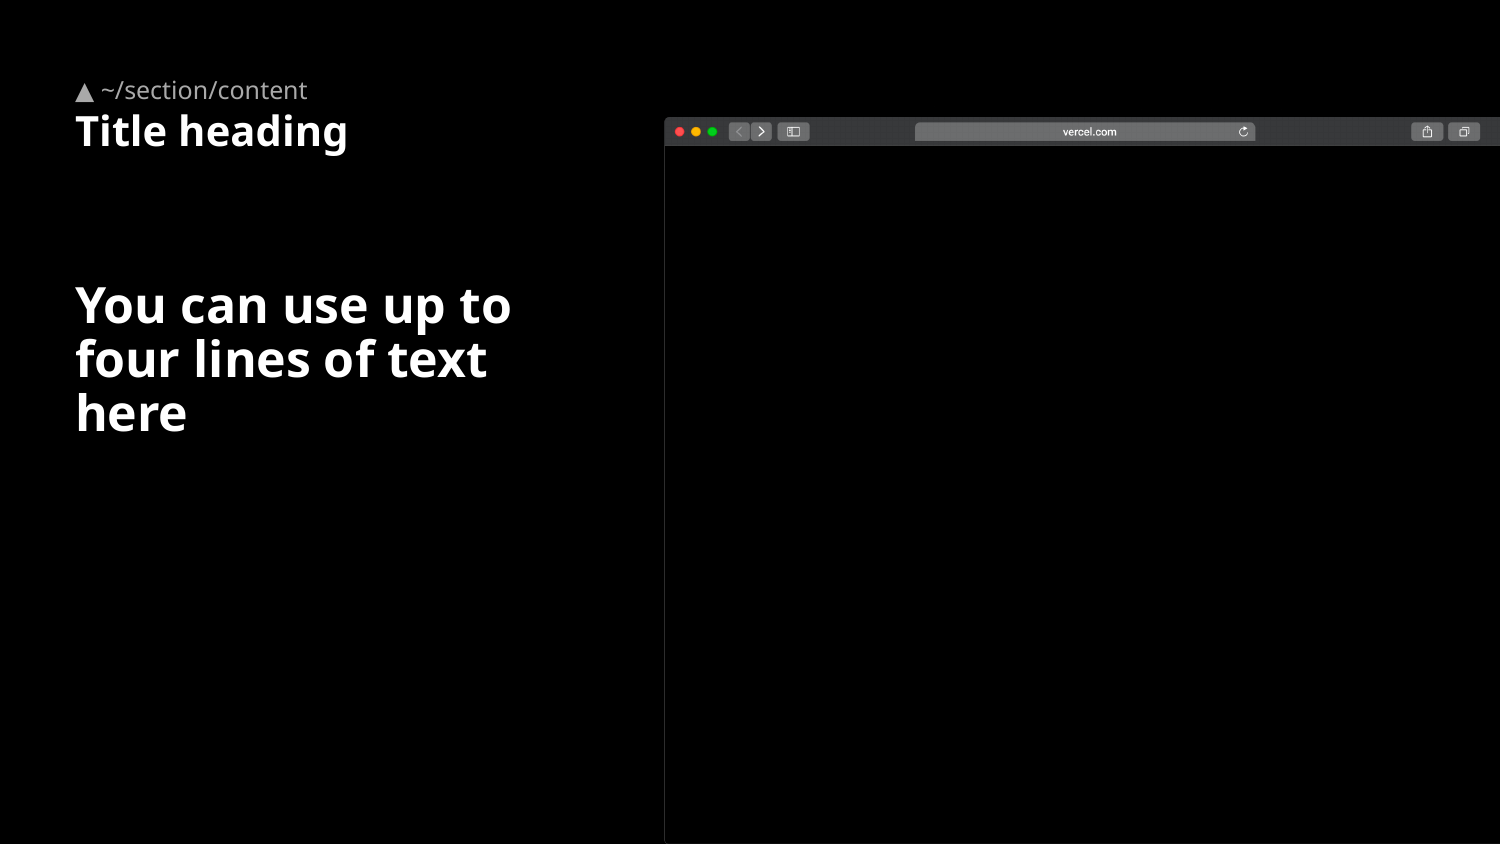

▲ ~/section/content
Title heading
You can use up to four lines of text here